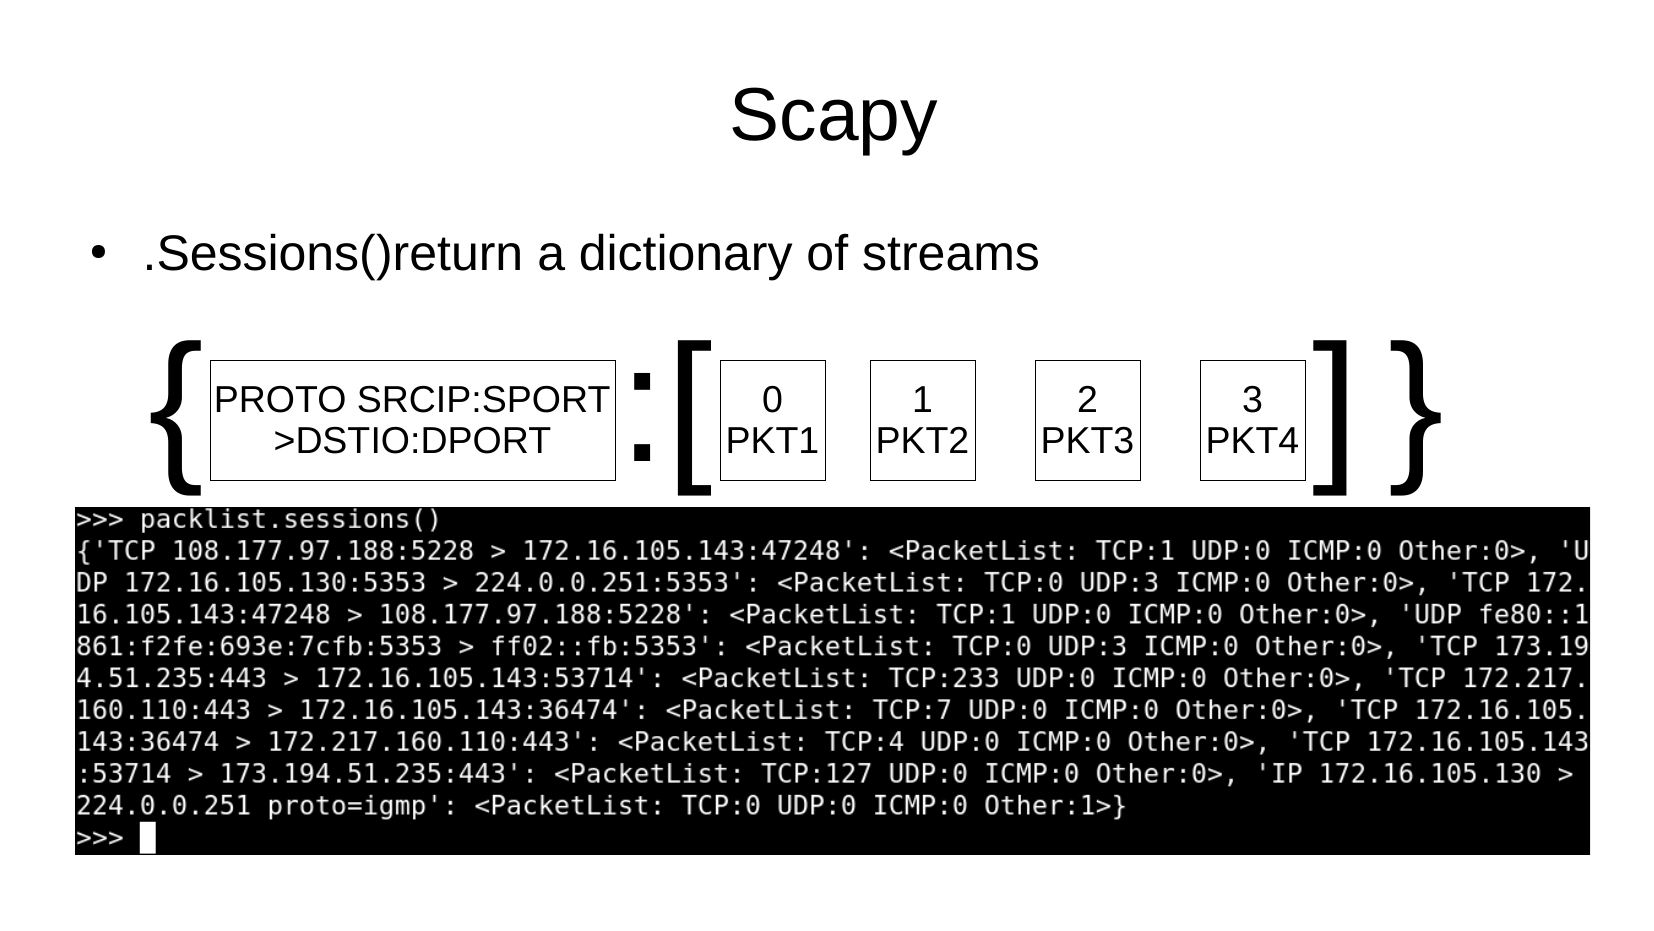

# Scapy
.Sessions()return a dictionary of streams
{ :[ ] }
PROTO SRCIP:SPORT
>DSTIO:DPORT
PROTO SRCIP:SPORT
>DSTIO:DPORT
PROTO SRCIP:SPORT
>DSTIO:DPORT
0
PKT1
1
PKT2
2
PKT3
3
PKT4